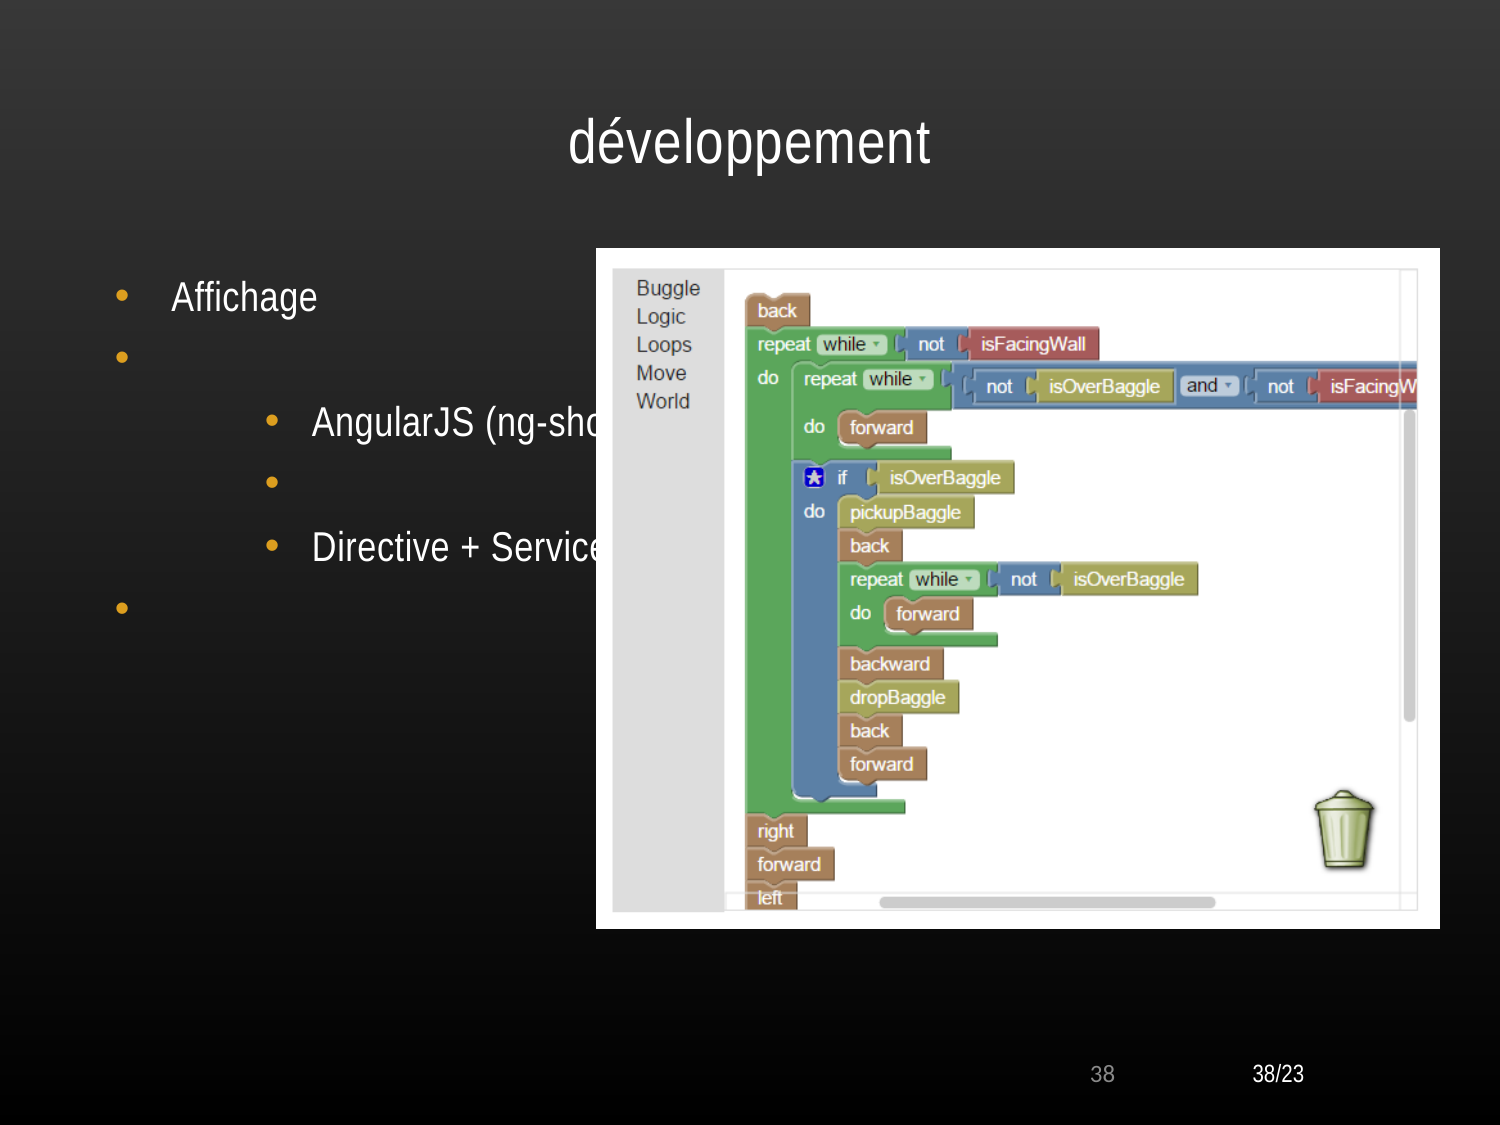

développement
# Affichage
AngularJS (ng-show)
Directive + Service
38